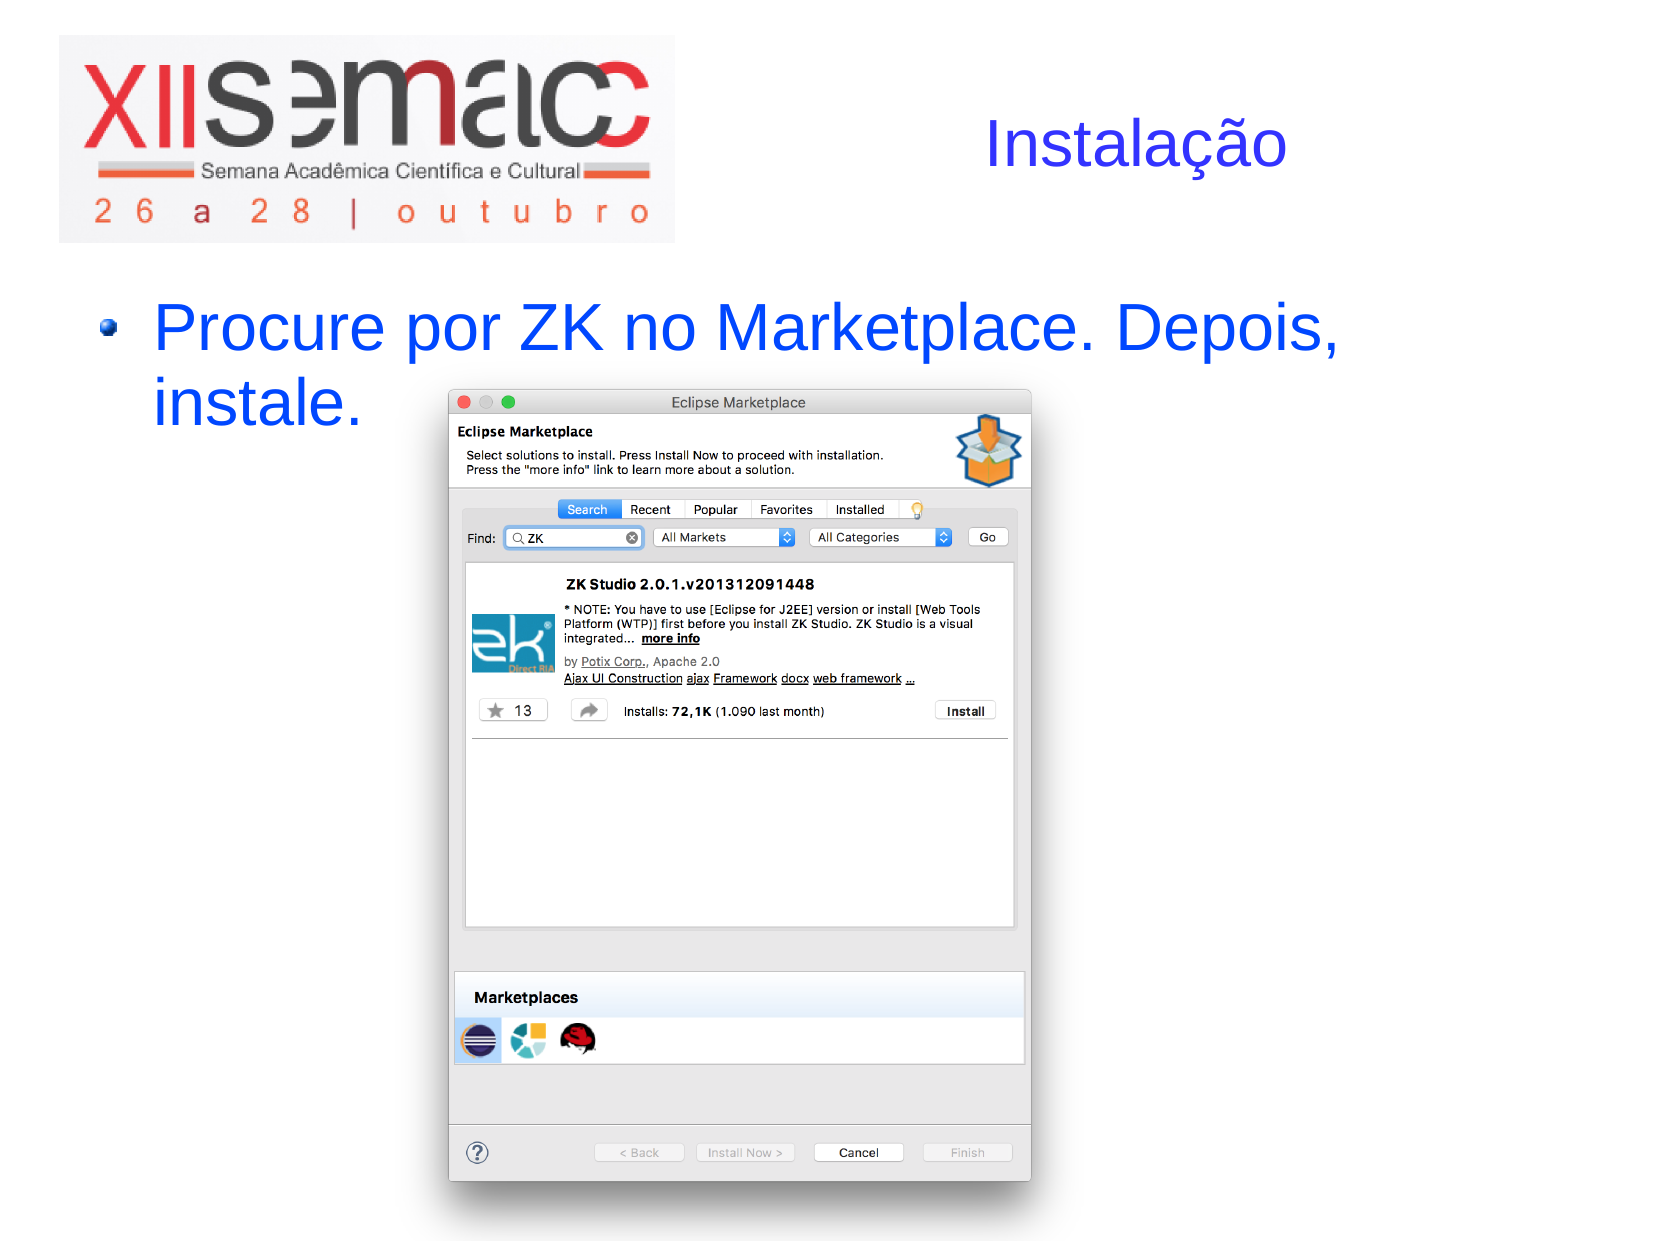

# Instalação
Procure por ZK no Marketplace. Depois, instale.